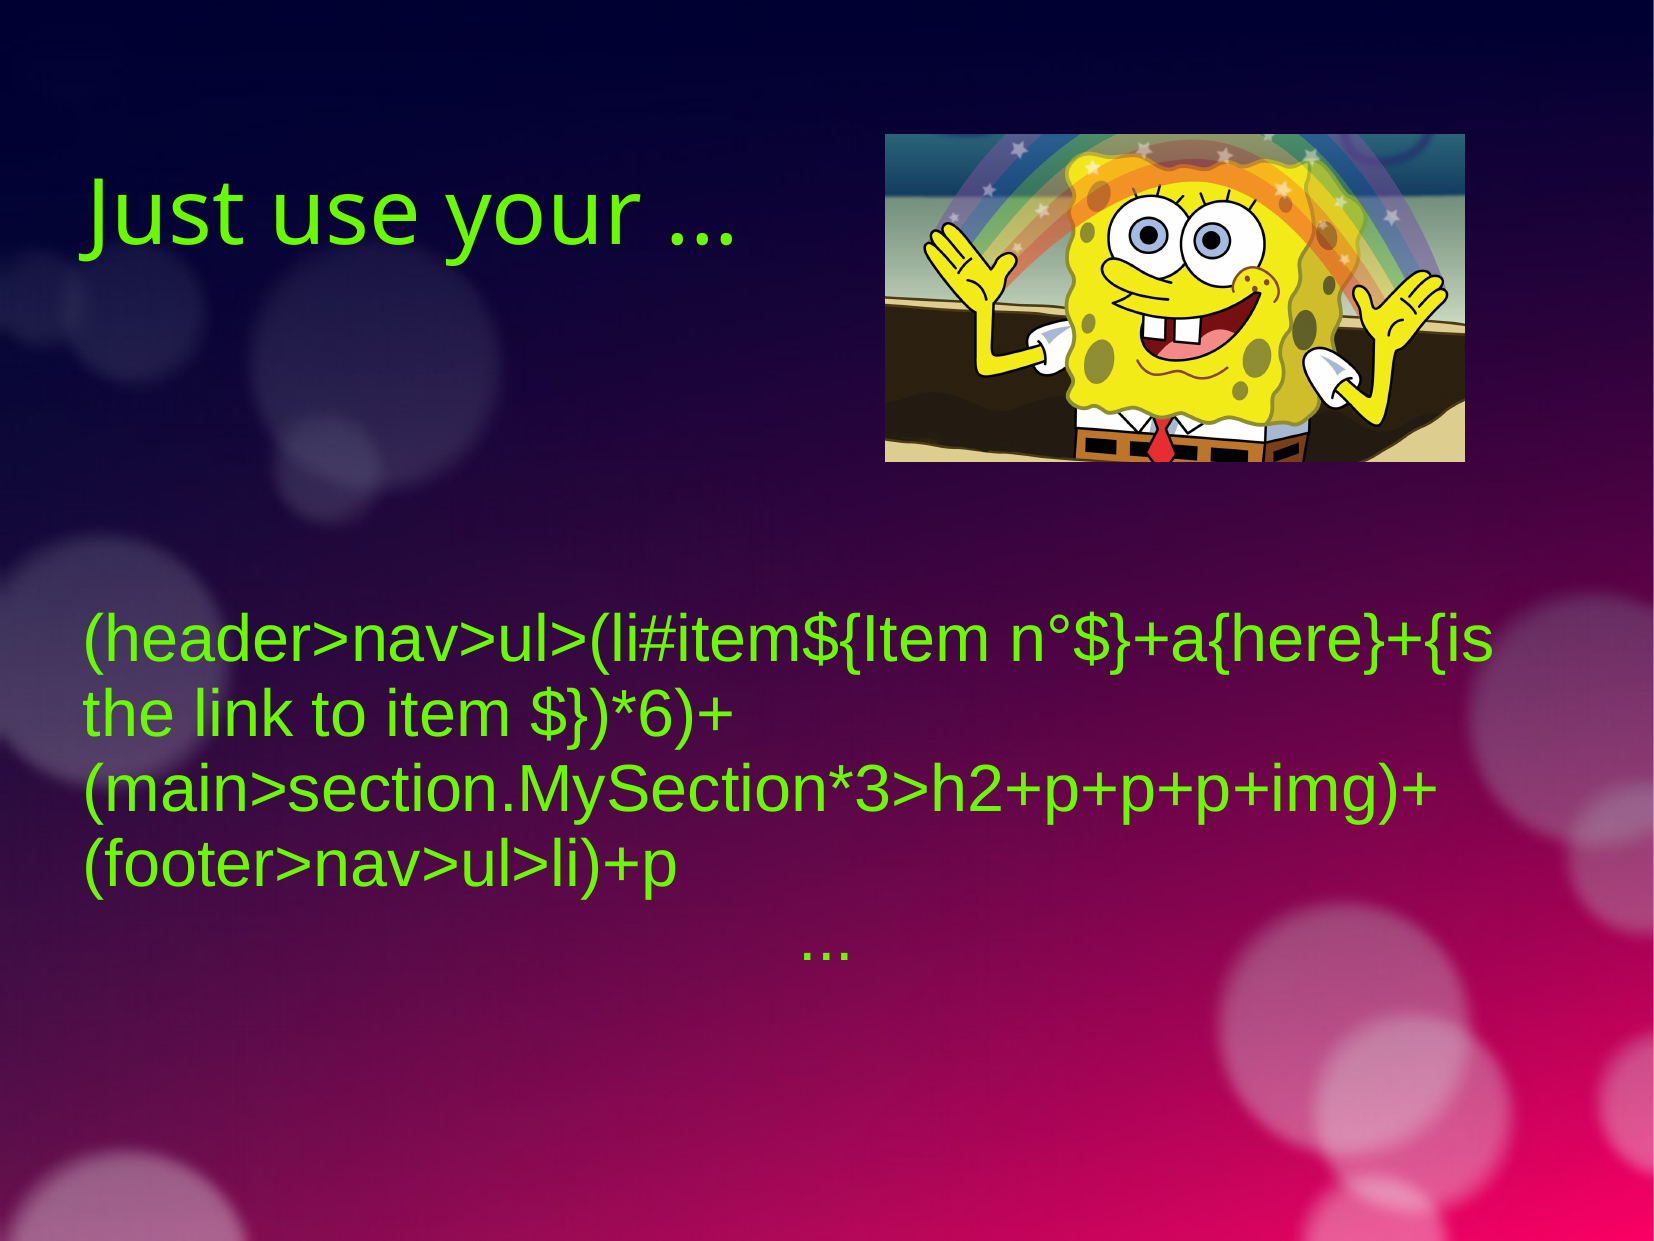

# Just use your ...
(header>nav>ul>(li#item${Item n°$}+a{here}+{is the link to item $})*6)+(main>section.MySection*3>h2+p+p+p+img)+(footer>nav>ul>li)+p
...